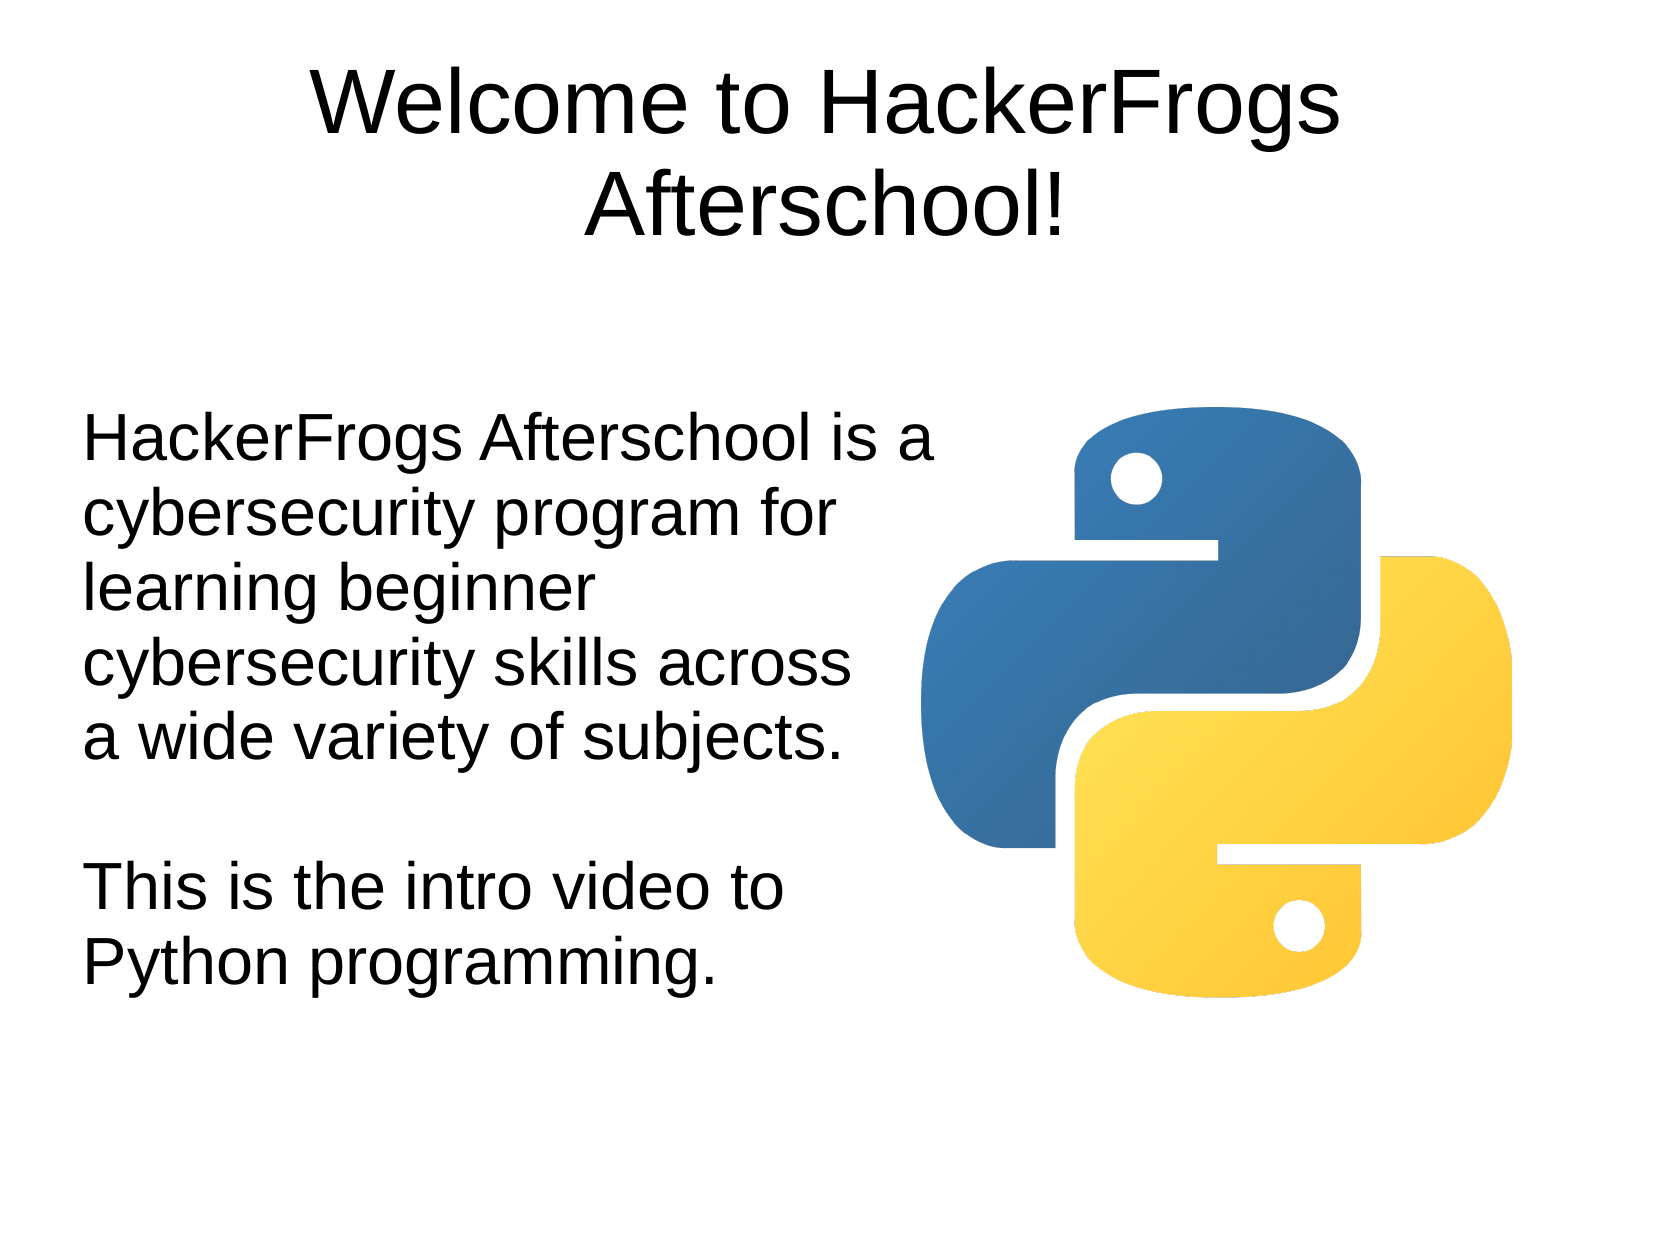

Welcome to HackerFrogs Afterschool!
# HackerFrogs Afterschool is a cybersecurity program for
learning beginner
cybersecurity skills across
a wide variety of subjects.
This is the intro video to
Python programming.